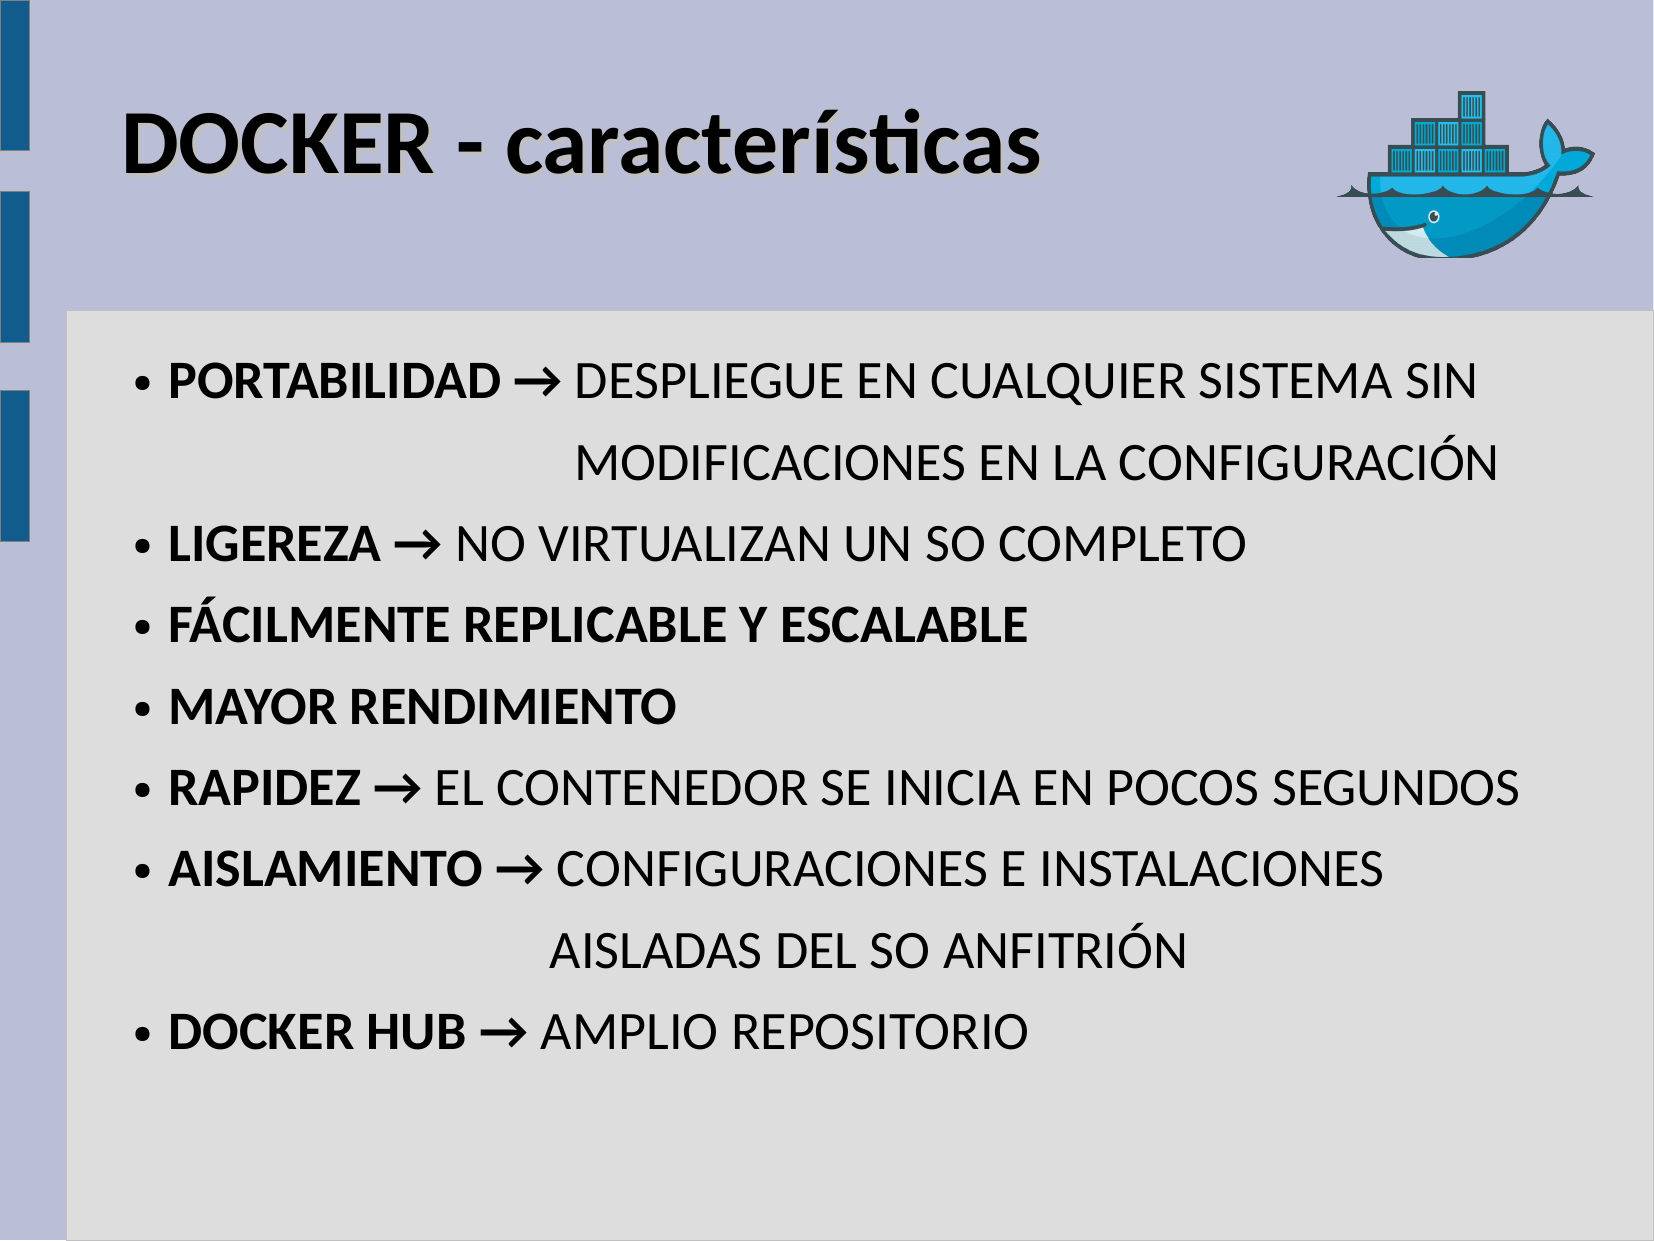

DOCKER - características
PORTABILIDAD → DESPLIEGUE EN CUALQUIER SISTEMA SIN 					 MODIFICACIONES EN LA CONFIGURACIÓN
LIGEREZA → NO VIRTUALIZAN UN SO COMPLETO
FÁCILMENTE REPLICABLE Y ESCALABLE
MAYOR RENDIMIENTO
RAPIDEZ → EL CONTENEDOR SE INICIA EN POCOS SEGUNDOS
AISLAMIENTO → CONFIGURACIONES E INSTALACIONES 							 AISLADAS DEL SO ANFITRIÓN
DOCKER HUB → AMPLIO REPOSITORIO